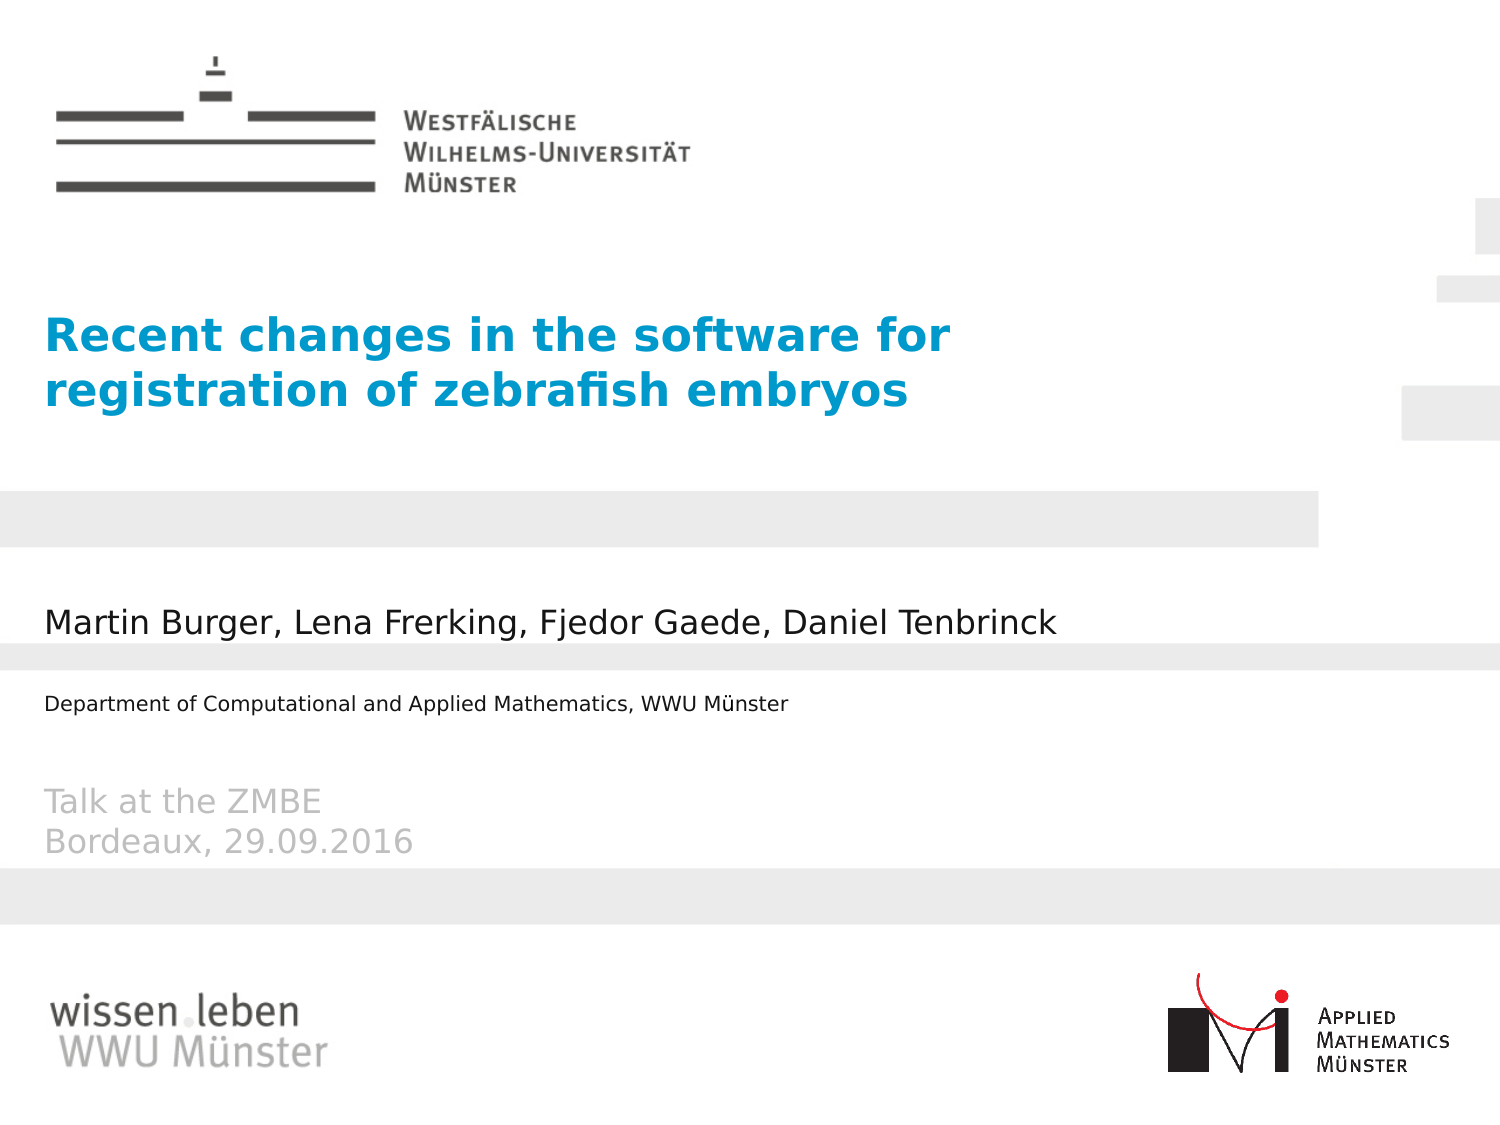

Recent changes in the software for
registration of zebrafish embryos
Martin Burger, Lena Frerking, Fjedor Gaede, Daniel Tenbrinck
Department of Computational and Applied Mathematics, WWU Münster
Talk at the ZMBE
Bordeaux, 29.09.2016